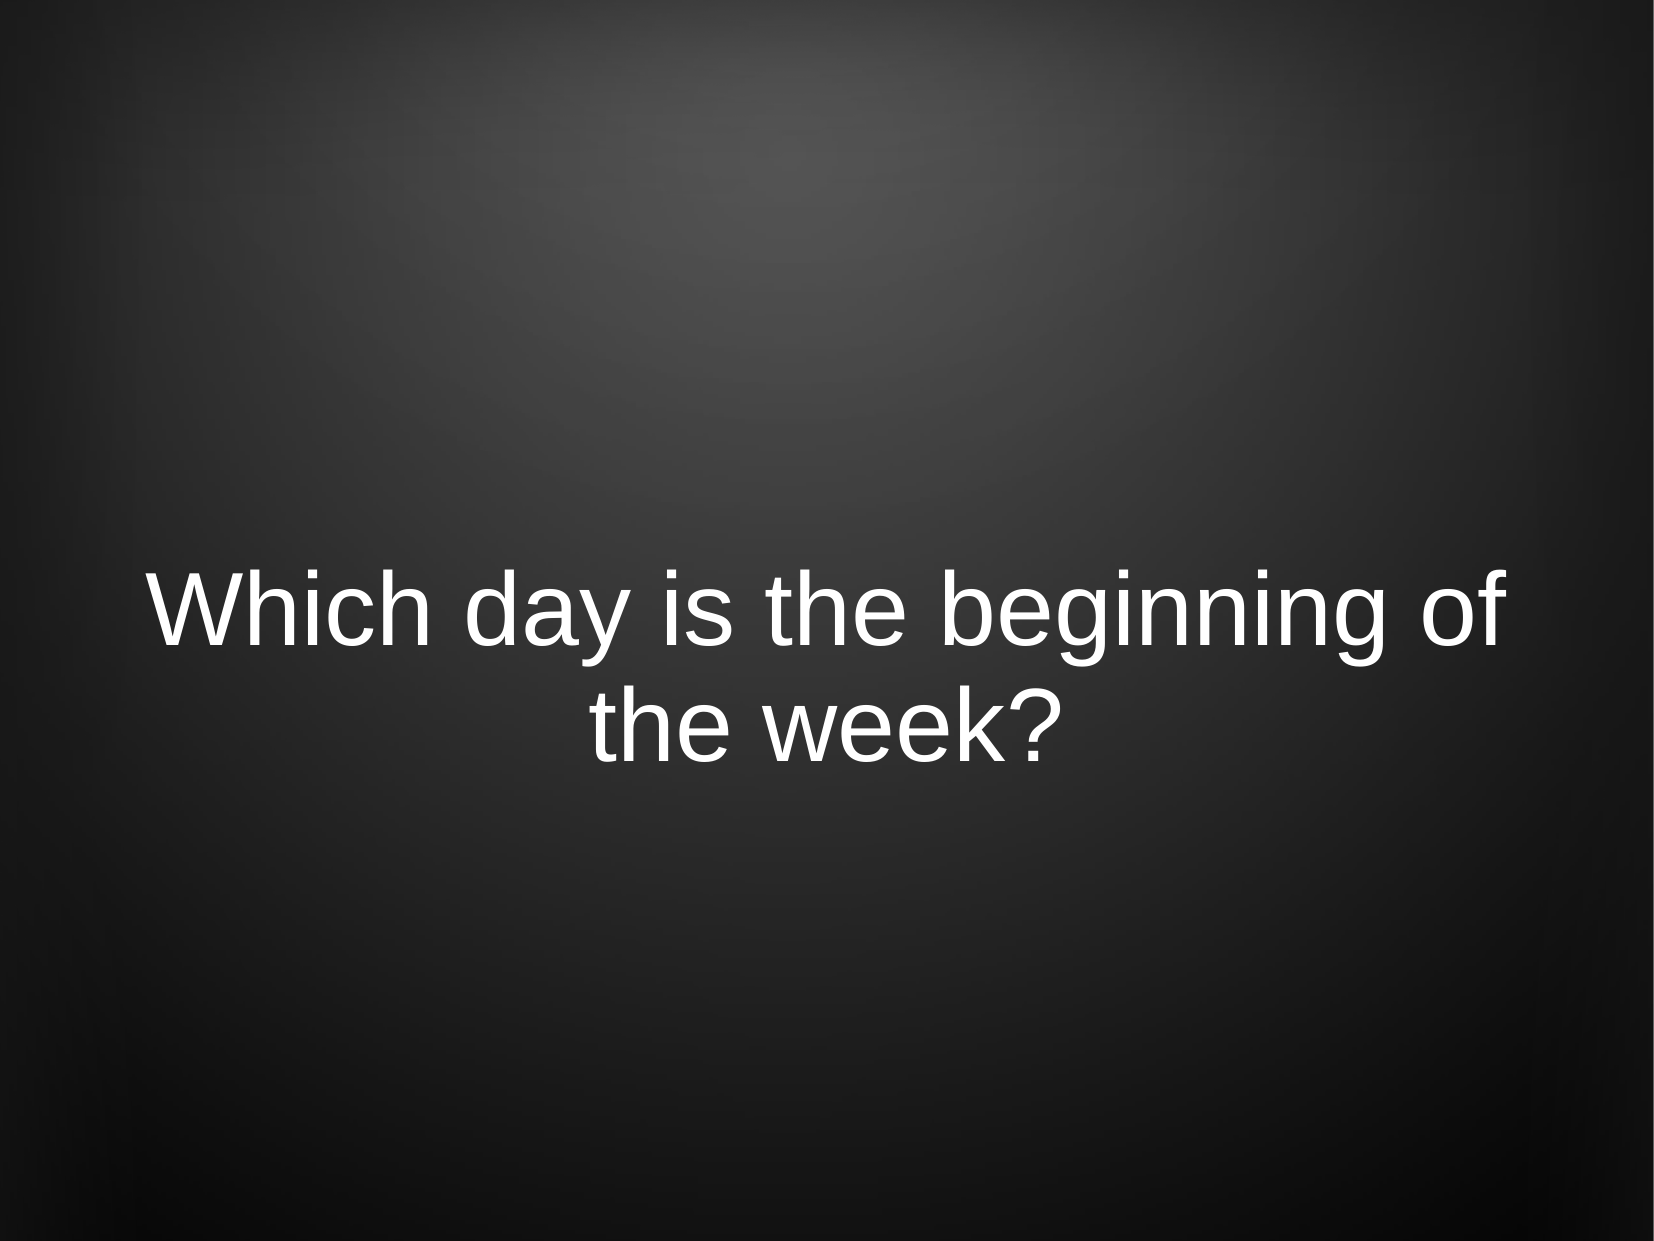

Which day is the beginning of the week?